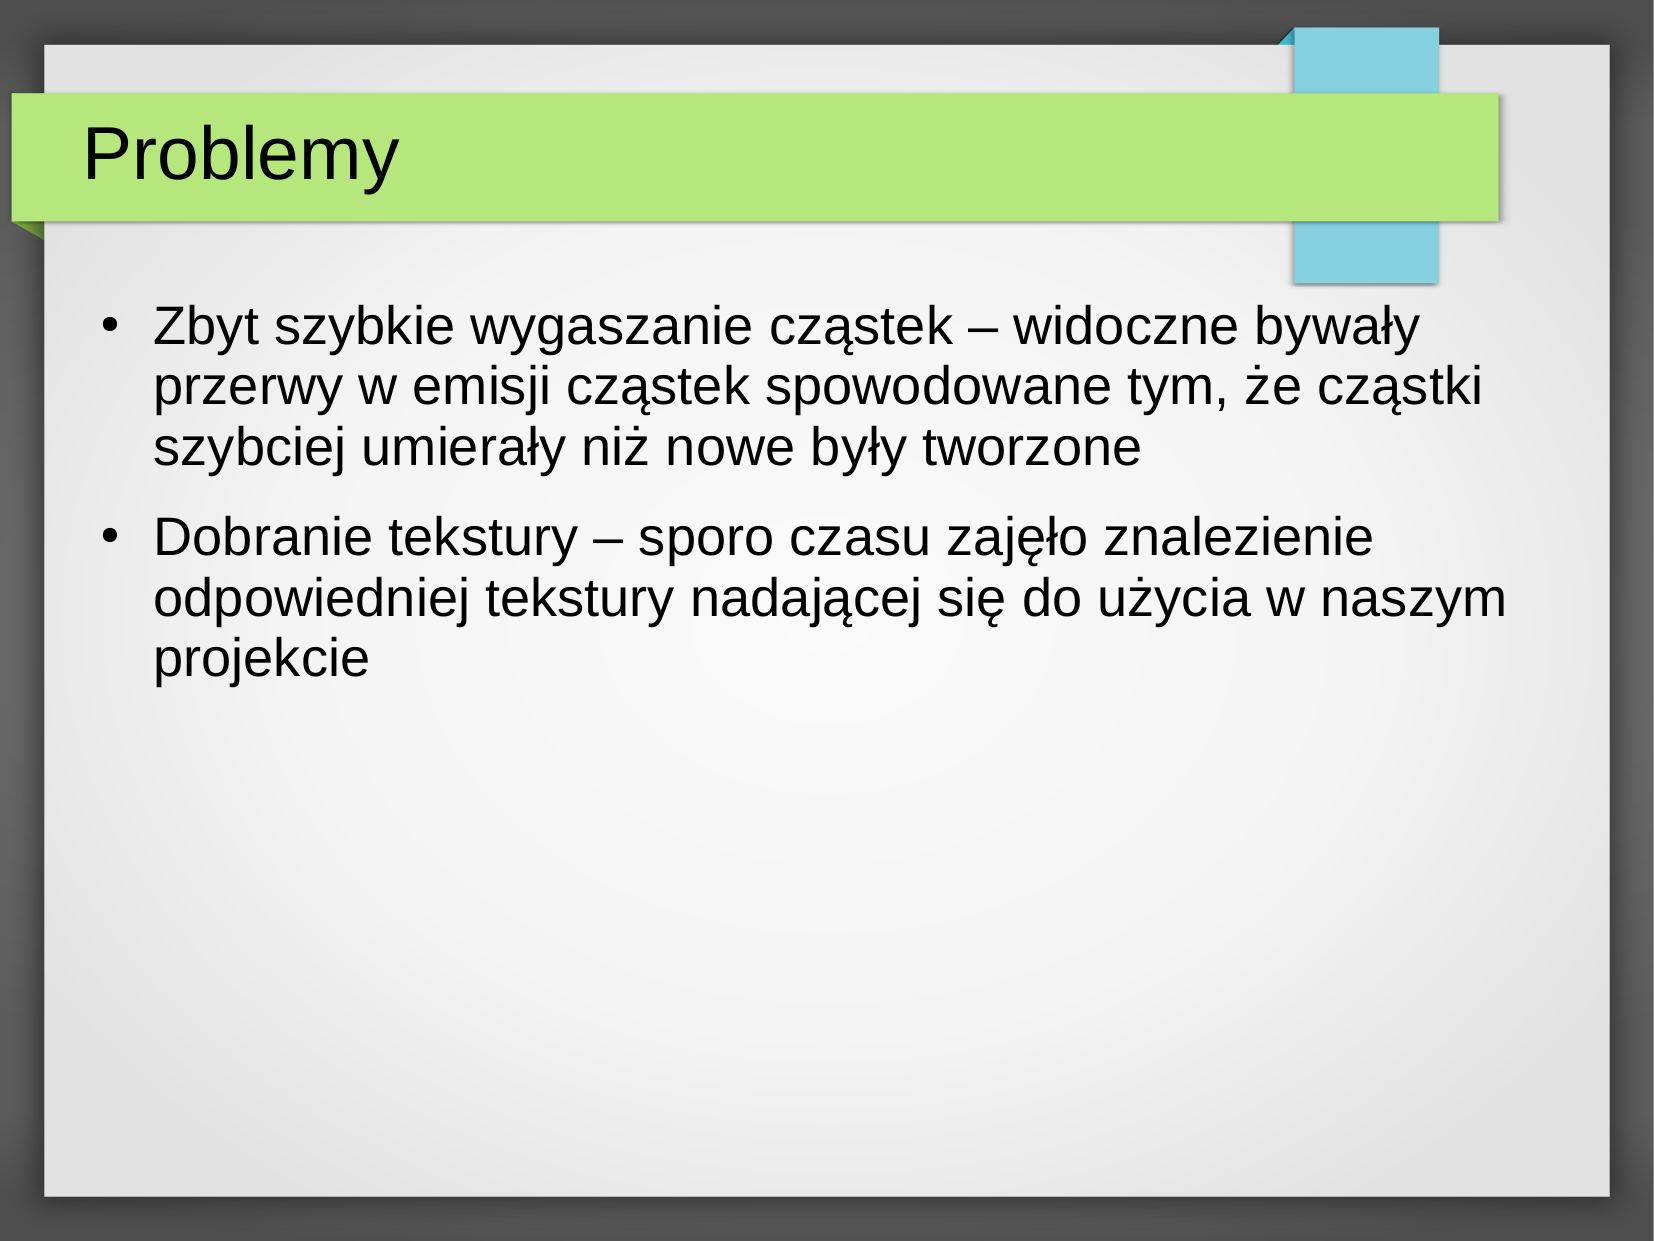

# Problemy
Zbyt szybkie wygaszanie cząstek – widoczne bywały przerwy w emisji cząstek spowodowane tym, że cząstki szybciej umierały niż nowe były tworzone
Dobranie tekstury – sporo czasu zajęło znalezienie odpowiedniej tekstury nadającej się do użycia w naszym projekcie